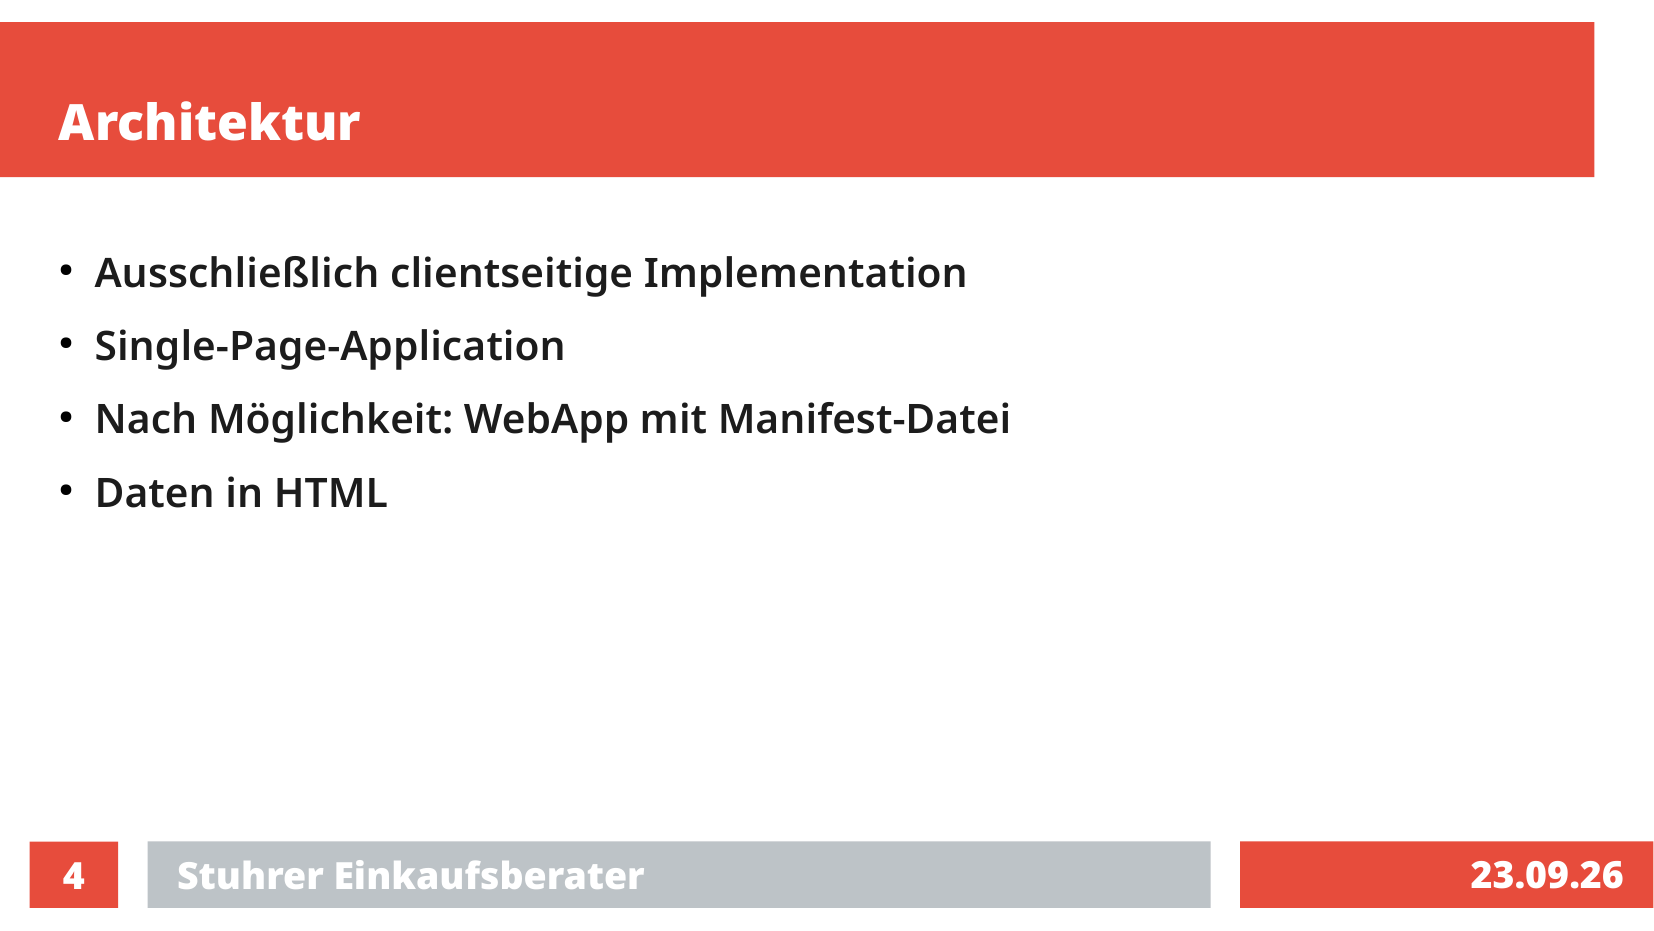

# Architektur
Ausschließlich clientseitige Implementation
Single-Page-Application
Nach Möglichkeit: WebApp mit Manifest-Datei
Daten in HTML
4
Stuhrer Einkaufsberater